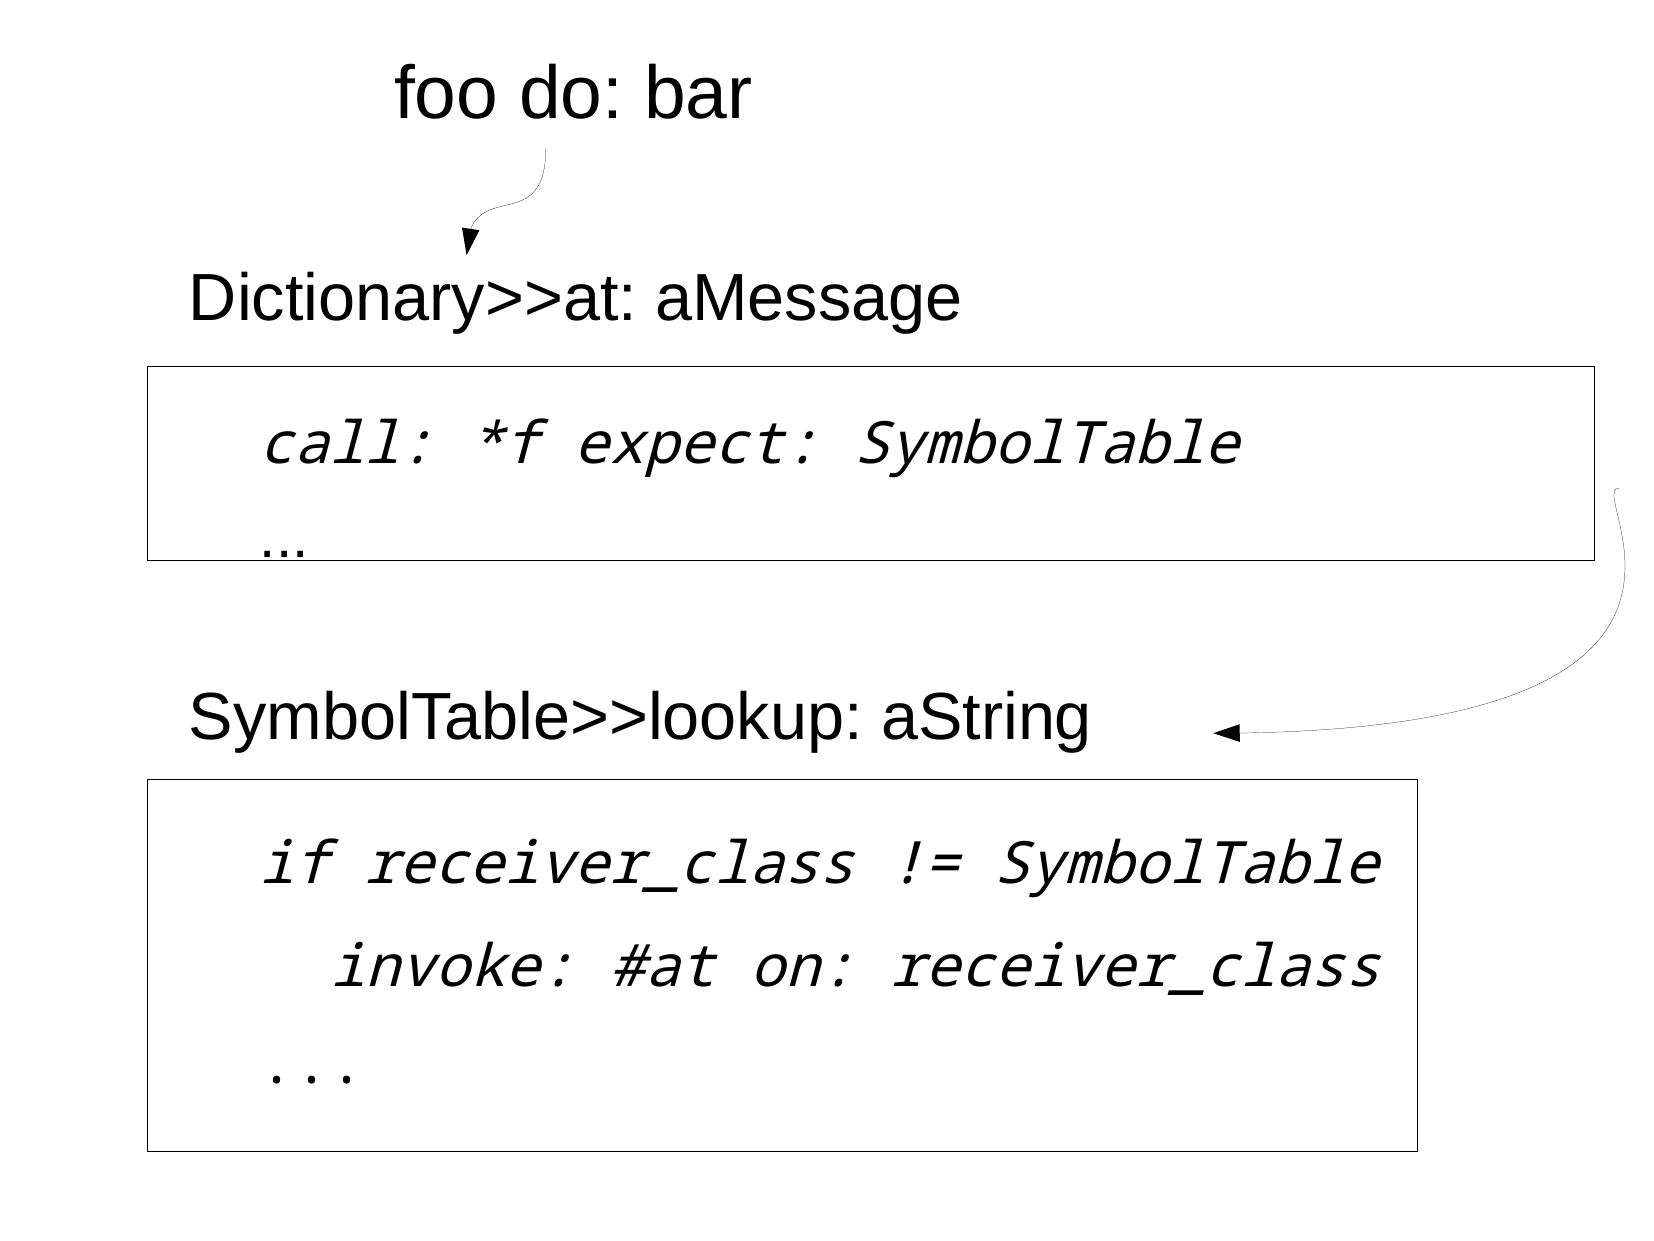

foo do: bar
Dictionary>>at: aMessage
call: *f expect: SymbolTable
...
# SymbolTable>>lookup: aString
if receiver_class != SymbolTable
invoke: #at on: receiver_class
...